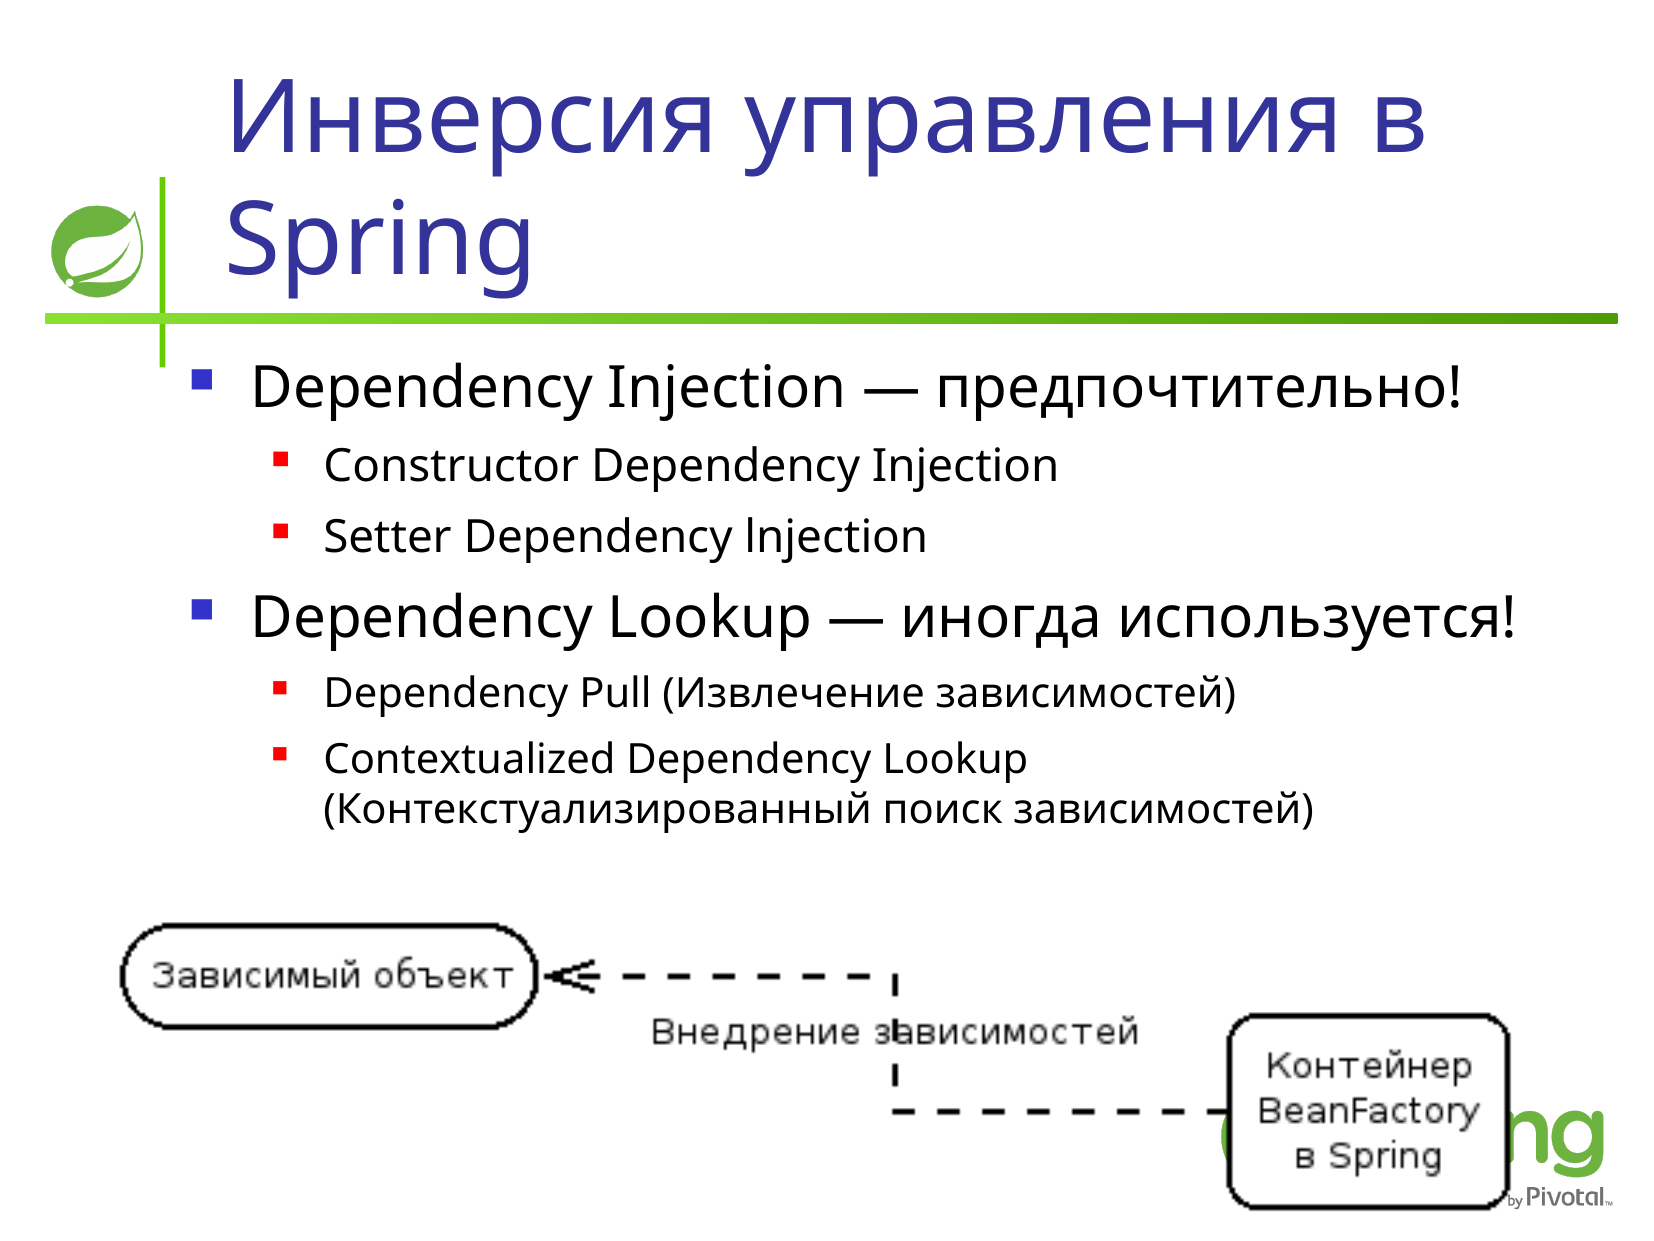

# Инверсия управления в Spring
Dependency Injection — предпочтительно!
Constructor Dependency Injection
Setter Dependency lnjection
Dependency Lookup — иногда используется!
Dependency Pull (Извлечение зависимостей)
Contextualized Dependency Lookup (Контекстуализированный поиск зависимостей)